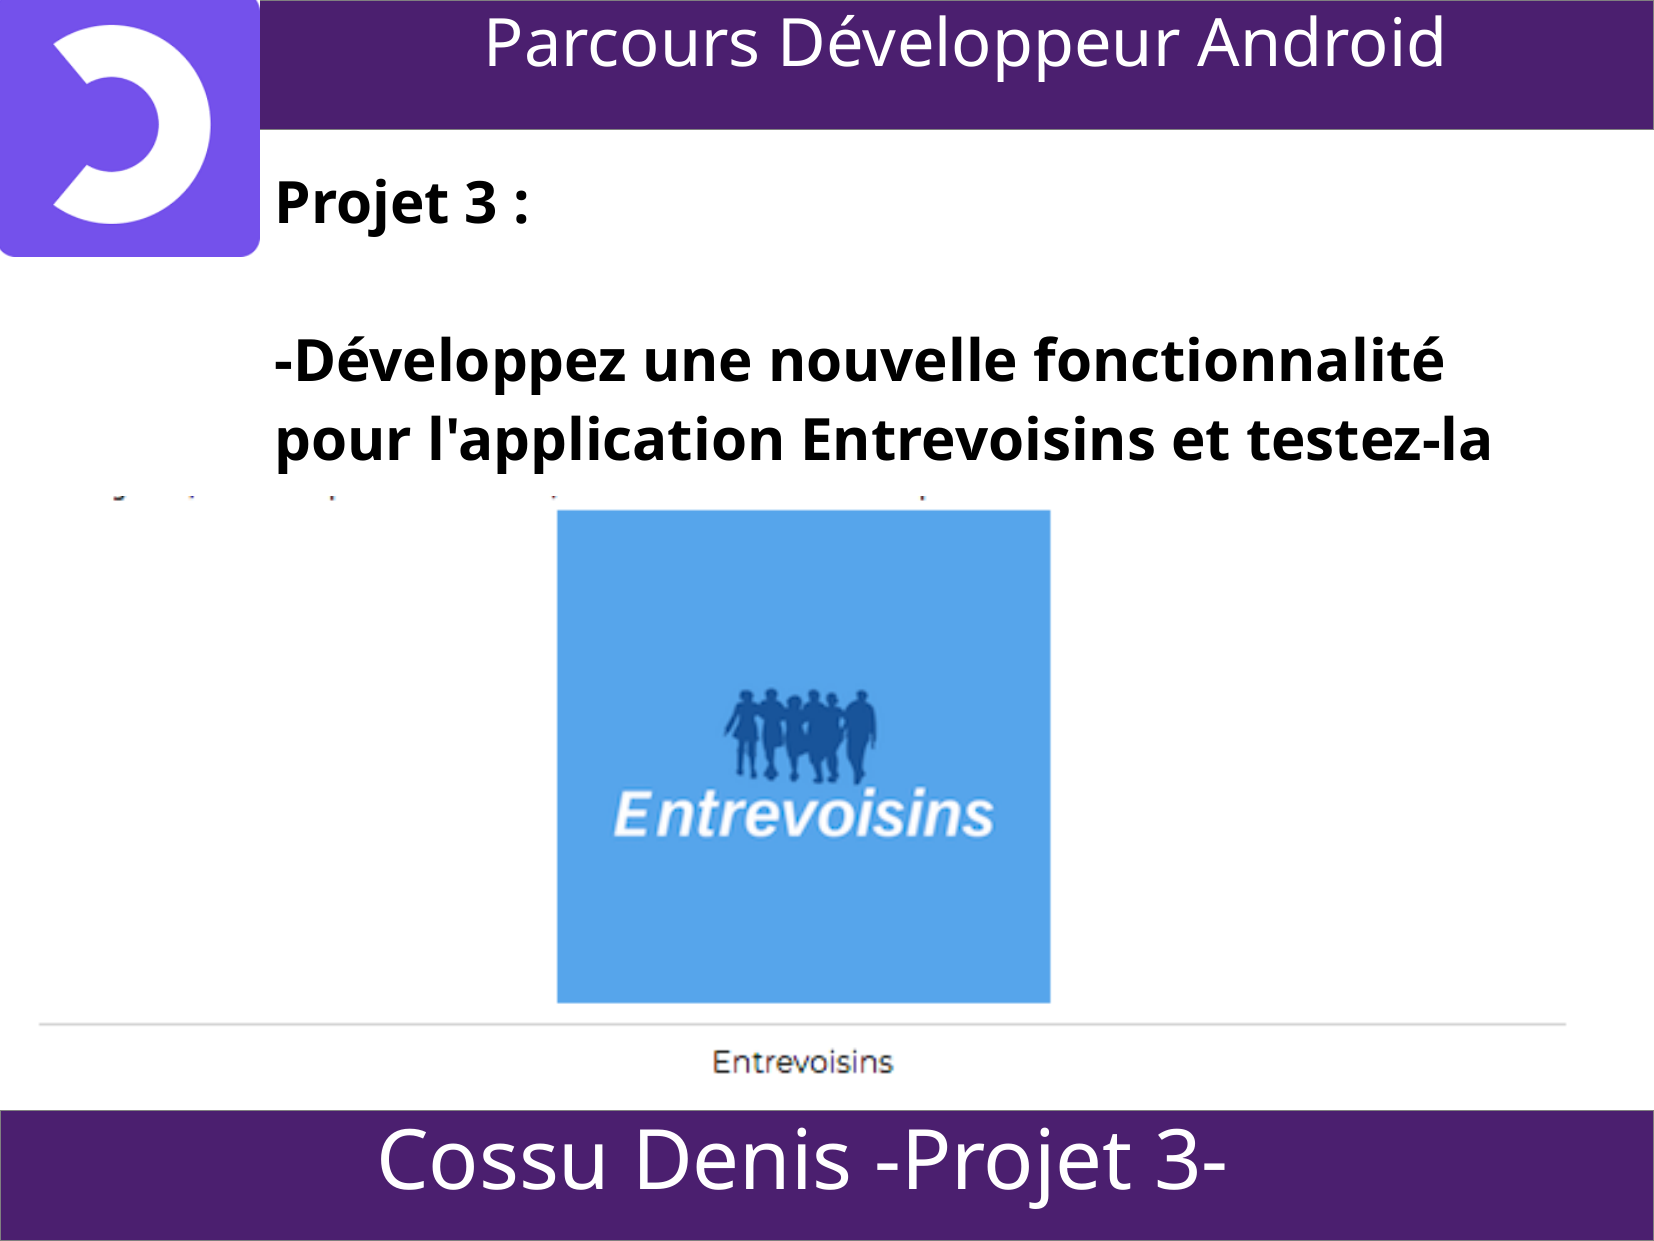

Projet 3 :
-Développez une nouvelle fonctionnalité pour l'application Entrevoisins et testez-la